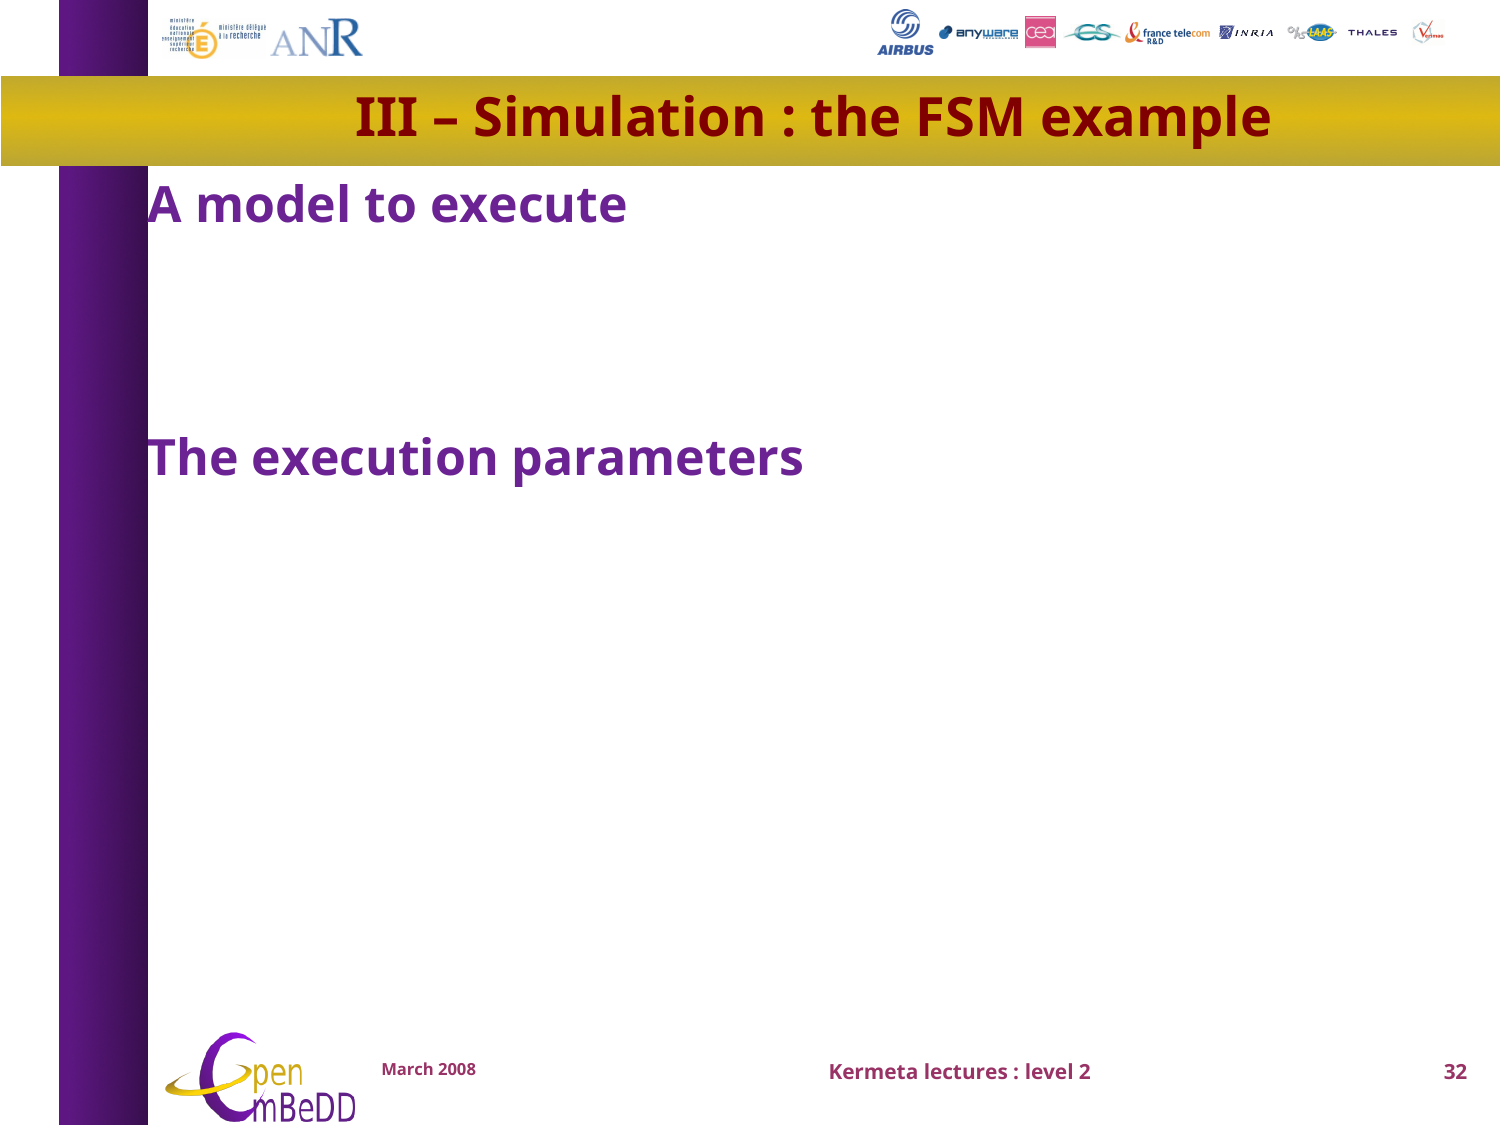

# III – Simulation : the FSM example
A model to execute
The execution parameters
Pied de page
Pied de page fixe
32